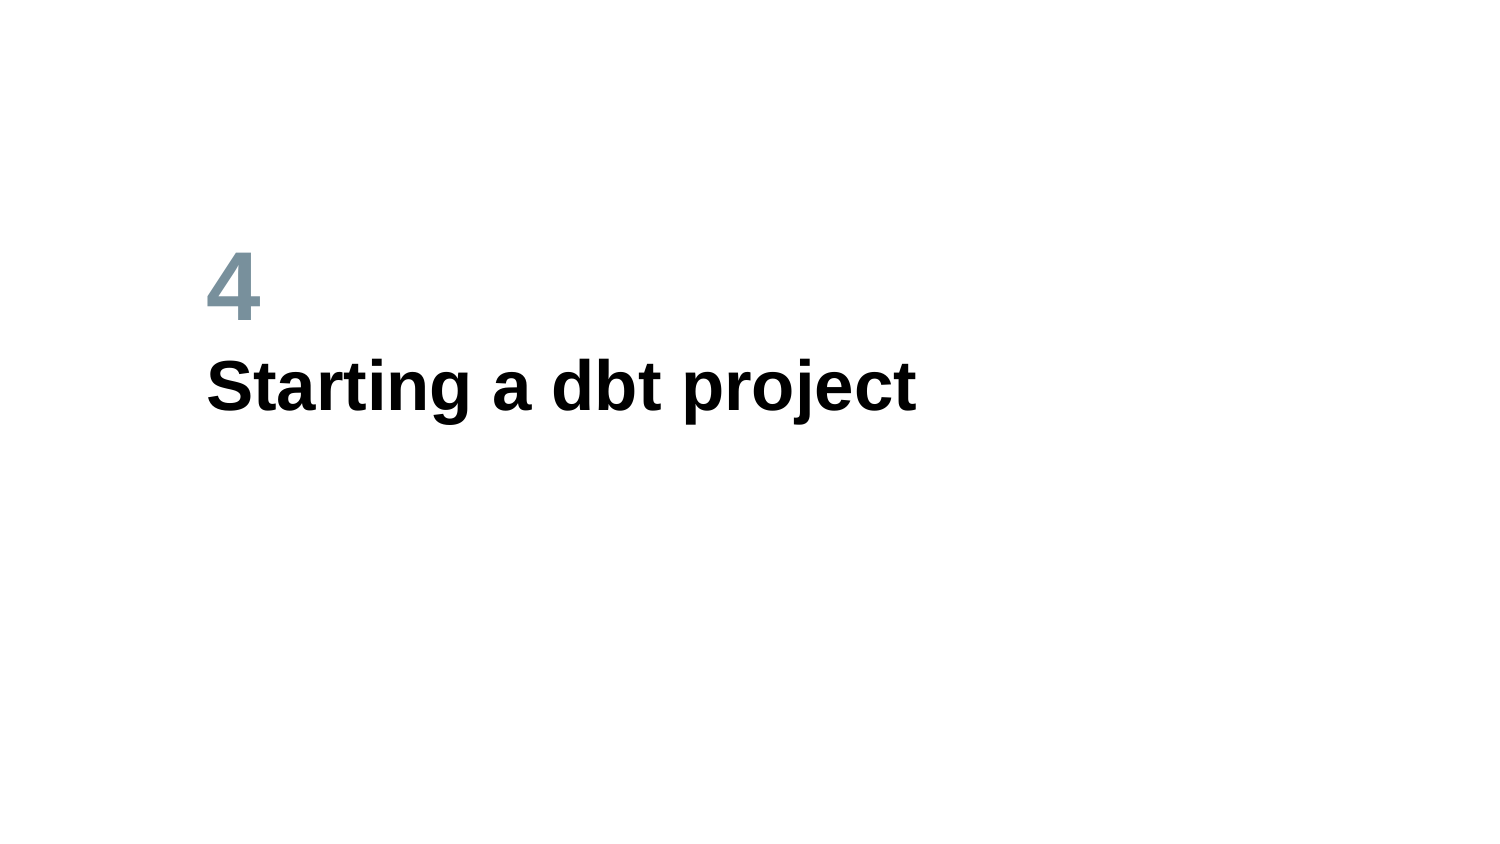

# 4 Starting a dbt project
Now to the fun part!